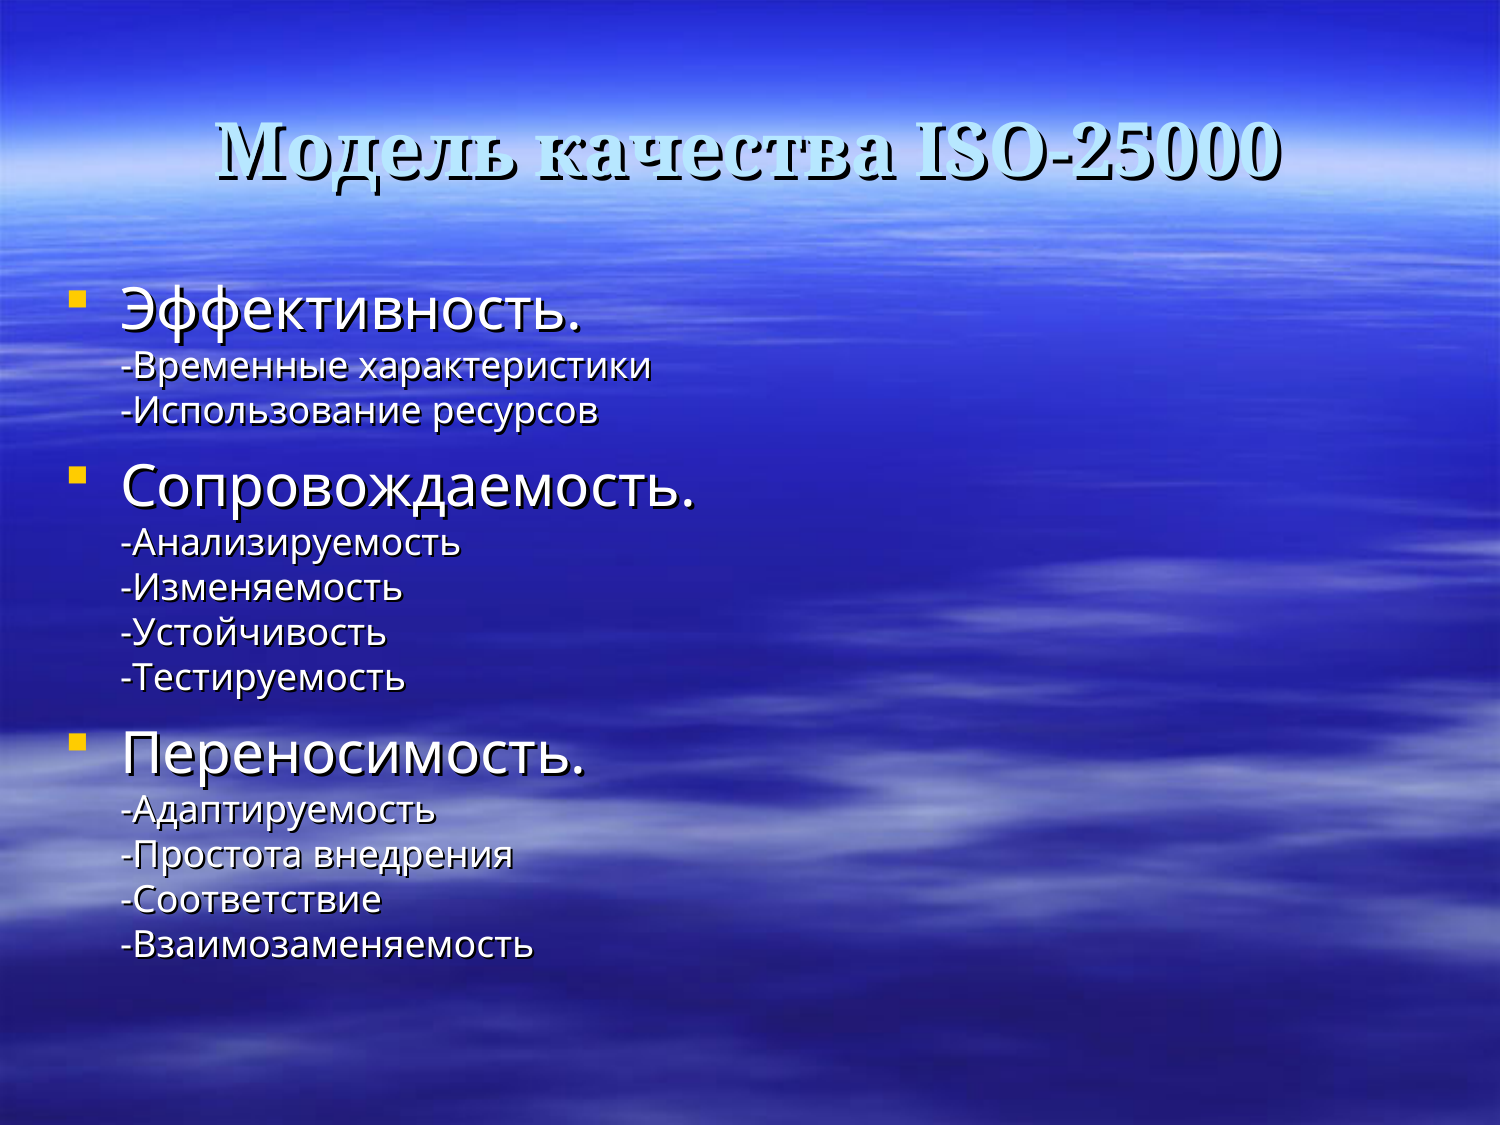

# Модель качества ISO-25000
Эффективность.
-Временные характеристики
-Использование ресурсов
Сопровождаемость.
-Анализируемость
-Изменяемость
-Устойчивость
-Тестируемость
Переносимость.
-Адаптируемость
-Простота внедрения
-Соответствие
-Взаимозаменяемость